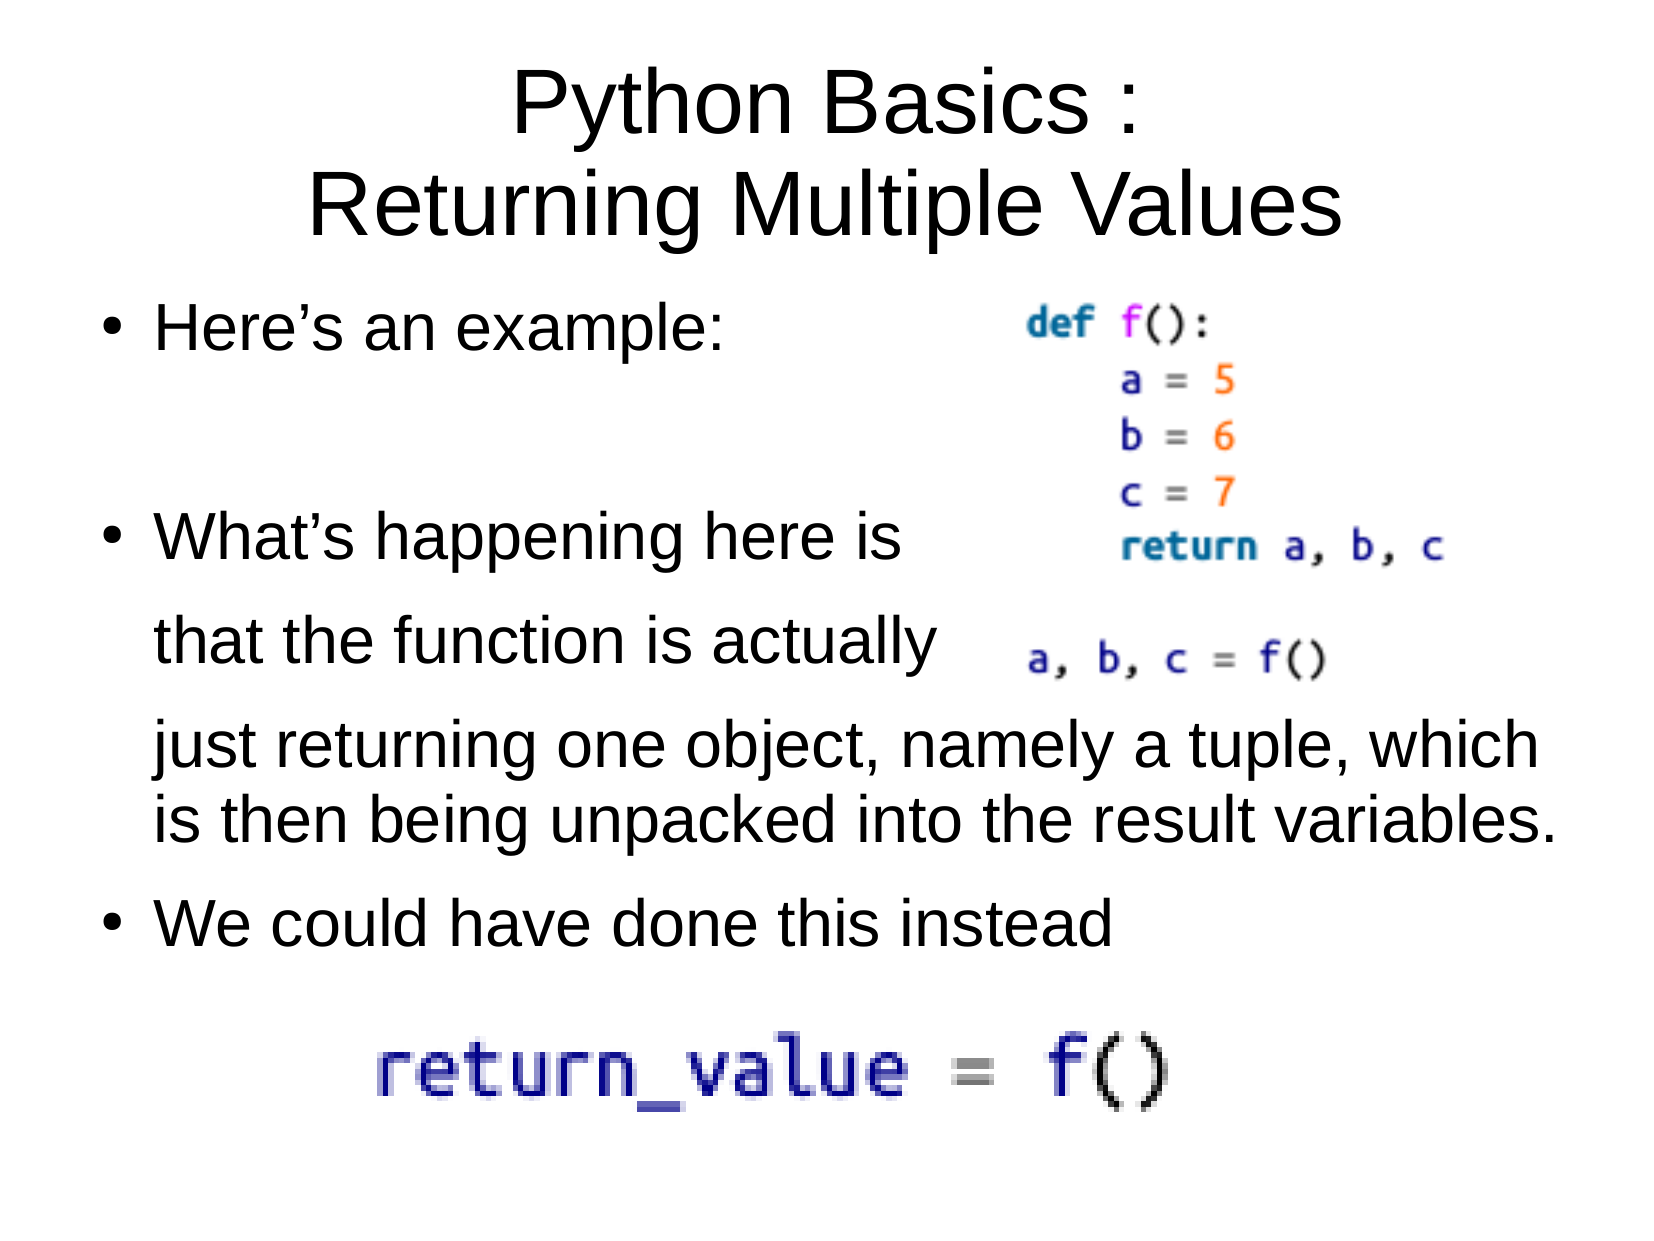

# Python Basics : Returning Multiple Values
Here’s an example:
What’s happening here is
that the function is actually
just returning one object, namely a tuple, which is then being unpacked into the result variables.
We could have done this instead